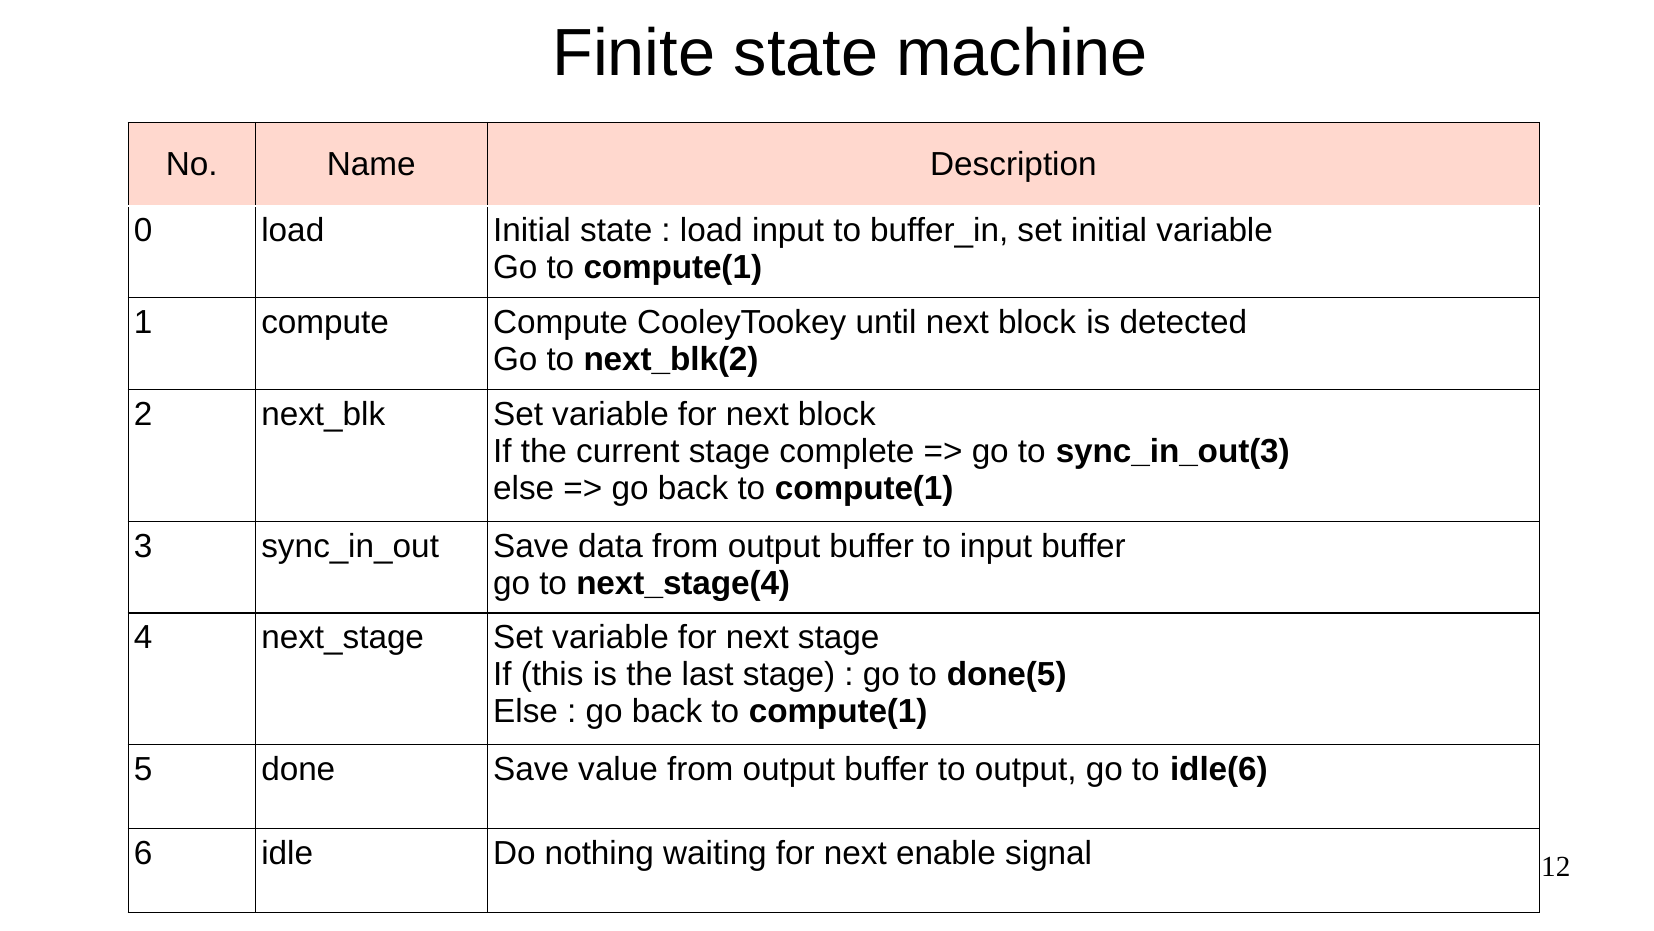

# Finite state machine
| No. | Name | Description |
| --- | --- | --- |
| 0 | load | Initial state : load input to buffer\_in, set initial variable Go to compute(1) |
| 1 | compute | Compute CooleyTookey until next block is detected Go to next\_blk(2) |
| 2 | next\_blk | Set variable for next block If the current stage complete => go to sync\_in\_out(3) else => go back to compute(1) |
| 3 | sync\_in\_out | Save data from output buffer to input buffer go to next\_stage(4) |
| 4 | next\_stage | Set variable for next stage If (this is the last stage) : go to done(5) Else : go back to compute(1) |
| 5 | done | Save value from output buffer to output, go to idle(6) |
| 6 | idle | Do nothing waiting for next enable signal |
12